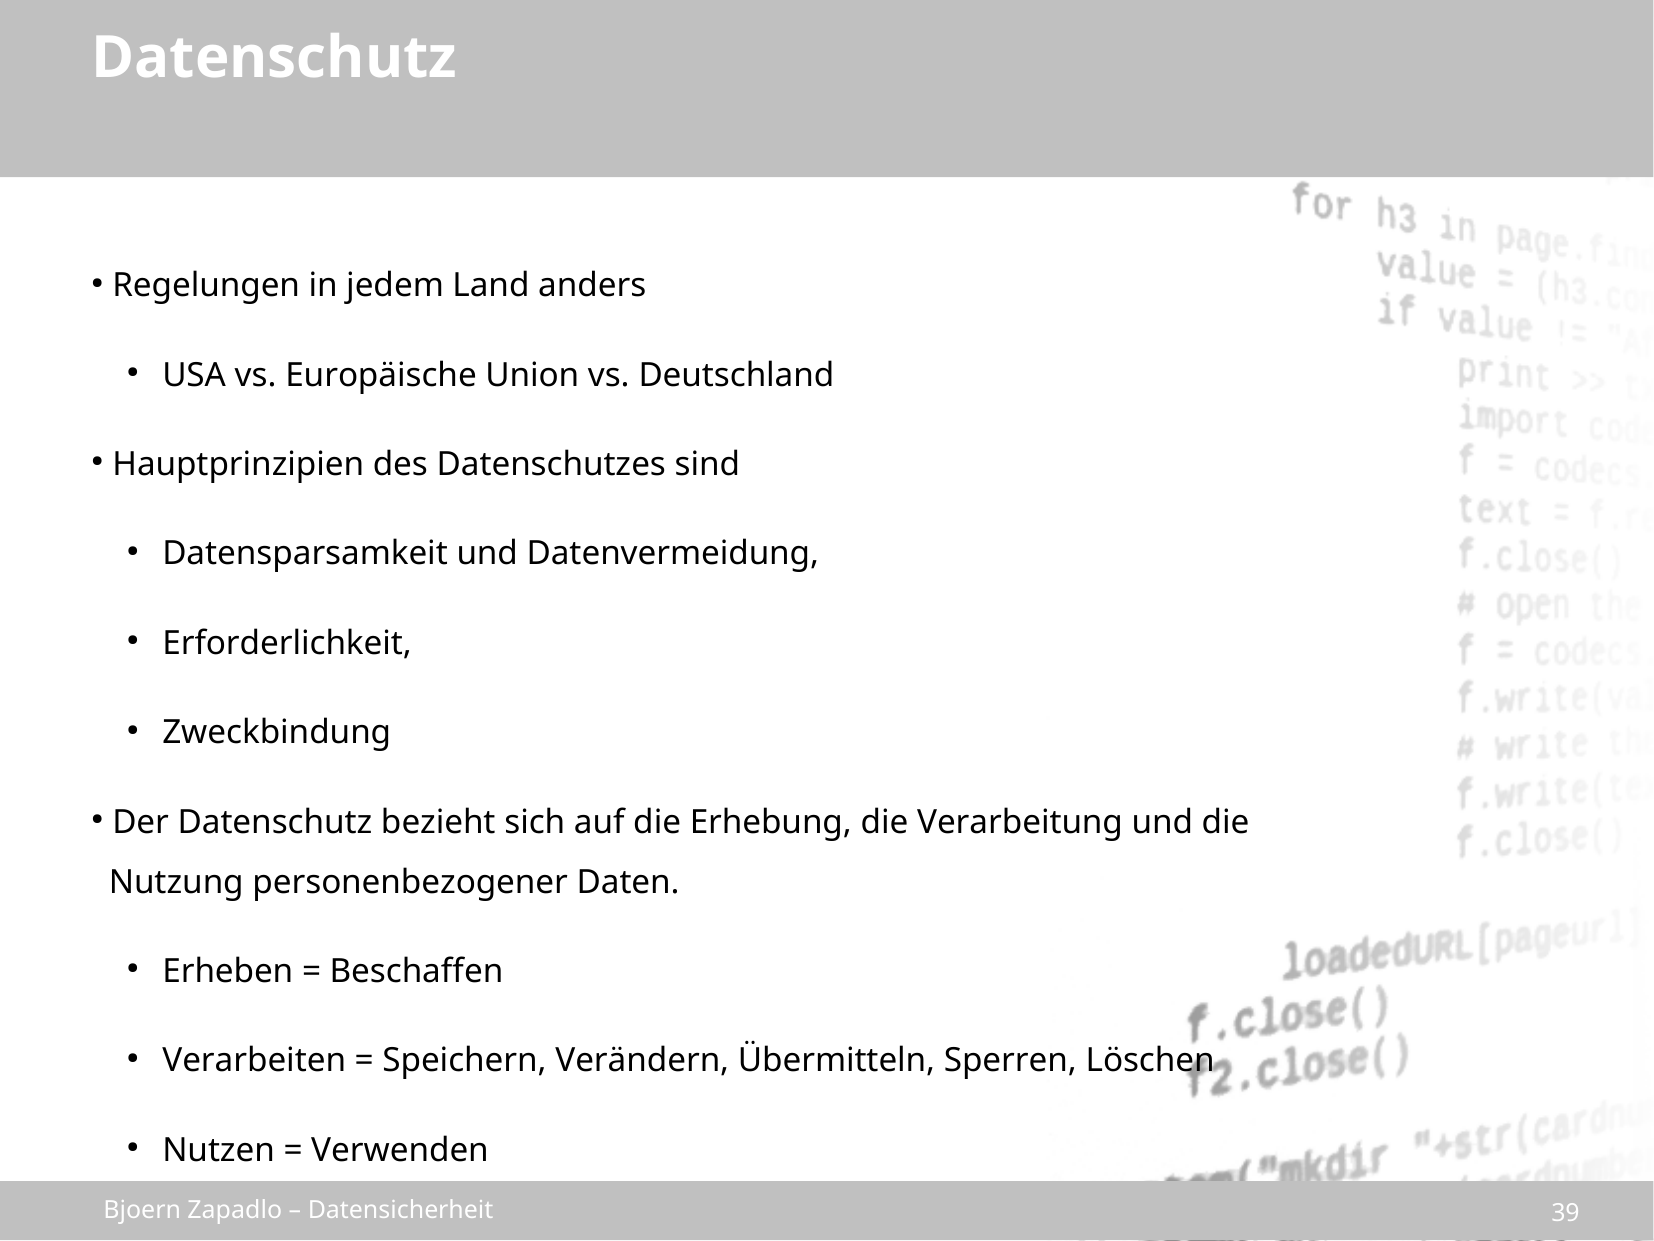

Datenschutz
 Regelungen in jedem Land anders
USA vs. Europäische Union vs. Deutschland
 Hauptprinzipien des Datenschutzes sind
Datensparsamkeit und Datenvermeidung,
Erforderlichkeit,
Zweckbindung
 Der Datenschutz bezieht sich auf die Erhebung, die Verarbeitung und die
 Nutzung personenbezogener Daten.
Erheben = Beschaffen
Verarbeiten = Speichern, Verändern, Übermitteln, Sperren, Löschen
Nutzen = Verwenden